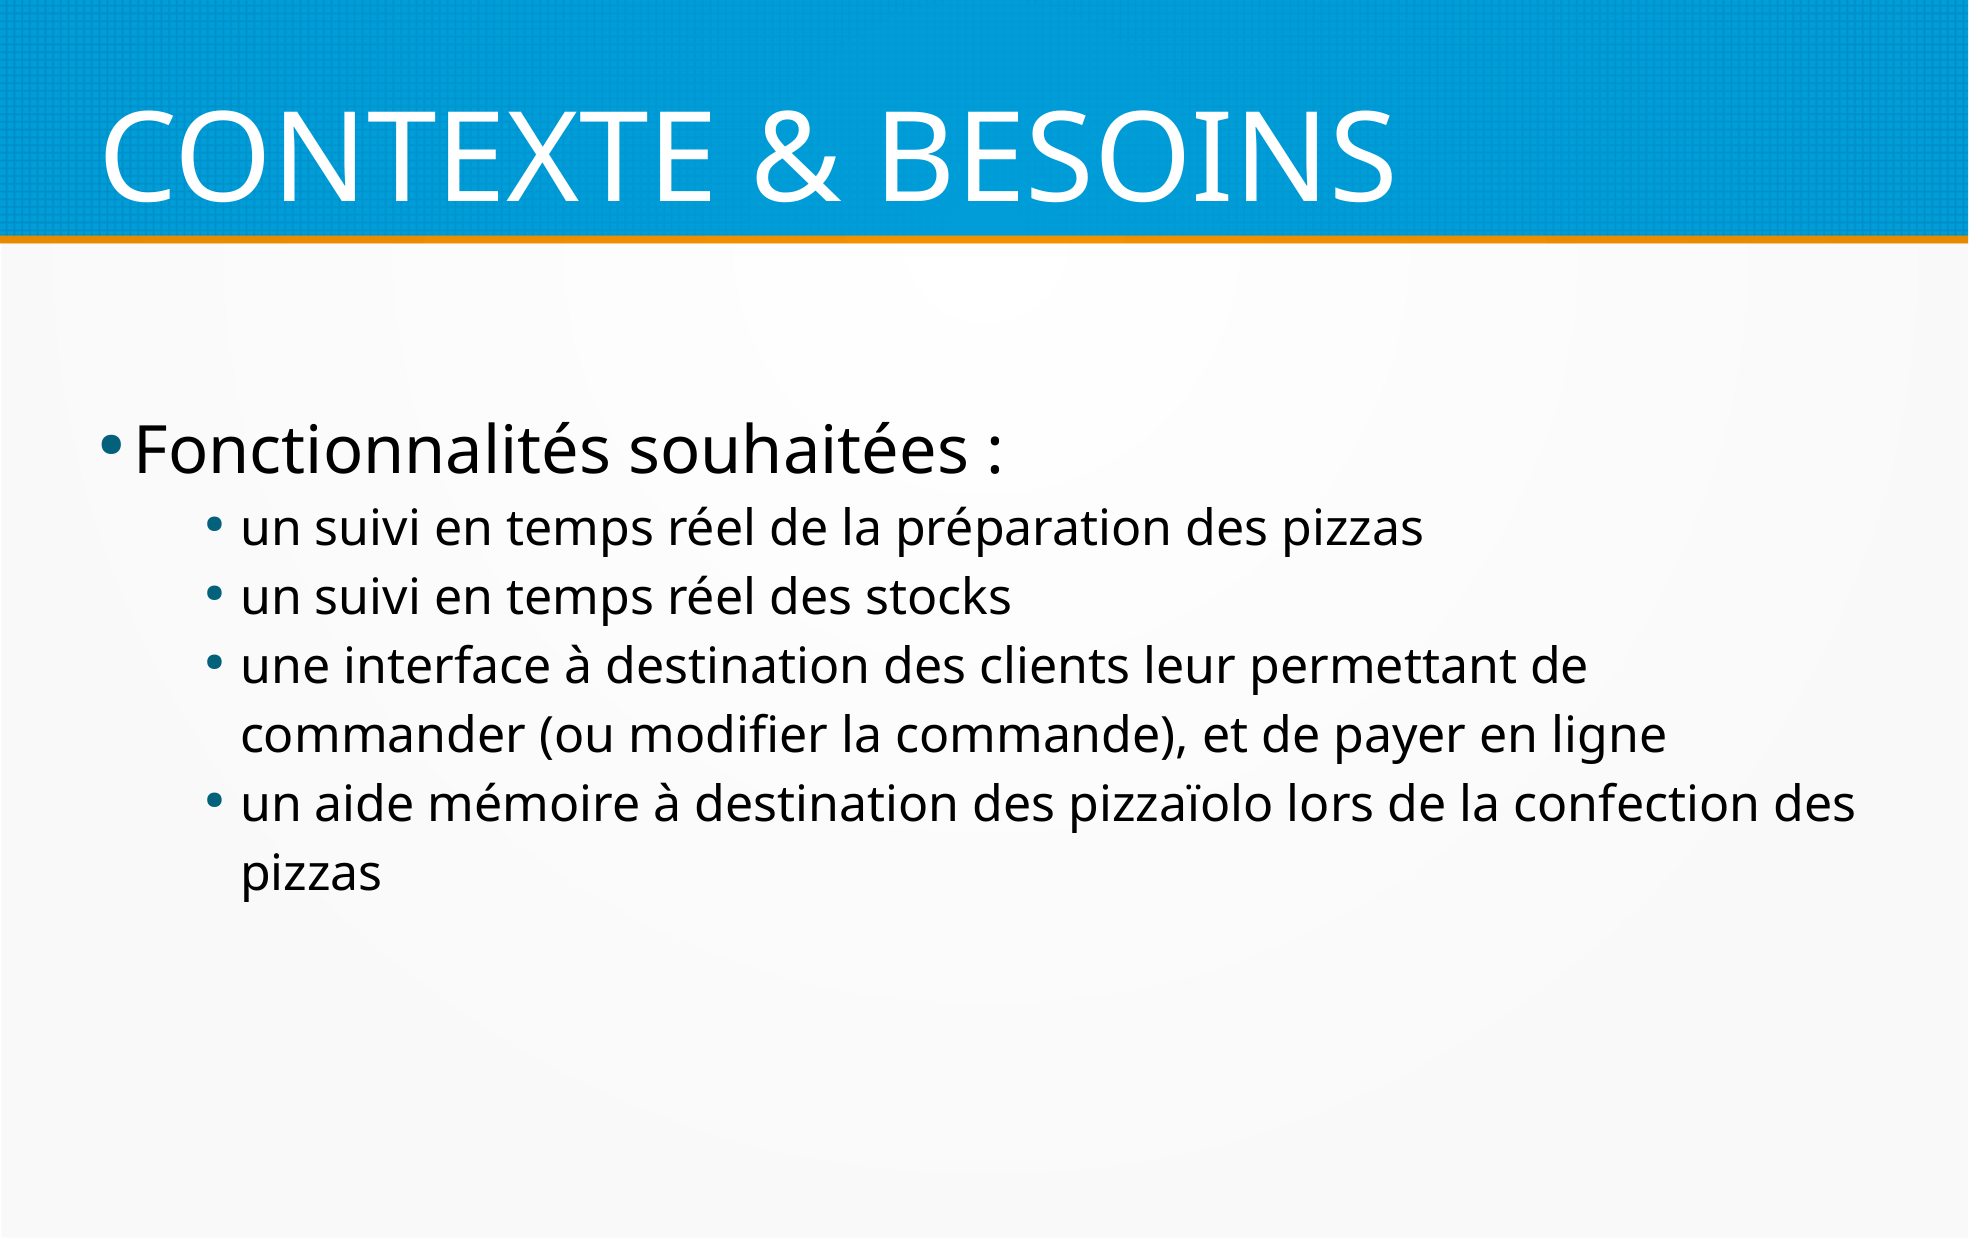

CONTEXTE & BESOINS
Fonctionnalités souhaitées :
un suivi en temps réel de la préparation des pizzas
un suivi en temps réel des stocks
une interface à destination des clients leur permettant de commander (ou modifier la commande), et de payer en ligne
un aide mémoire à destination des pizzaïolo lors de la confection des pizzas